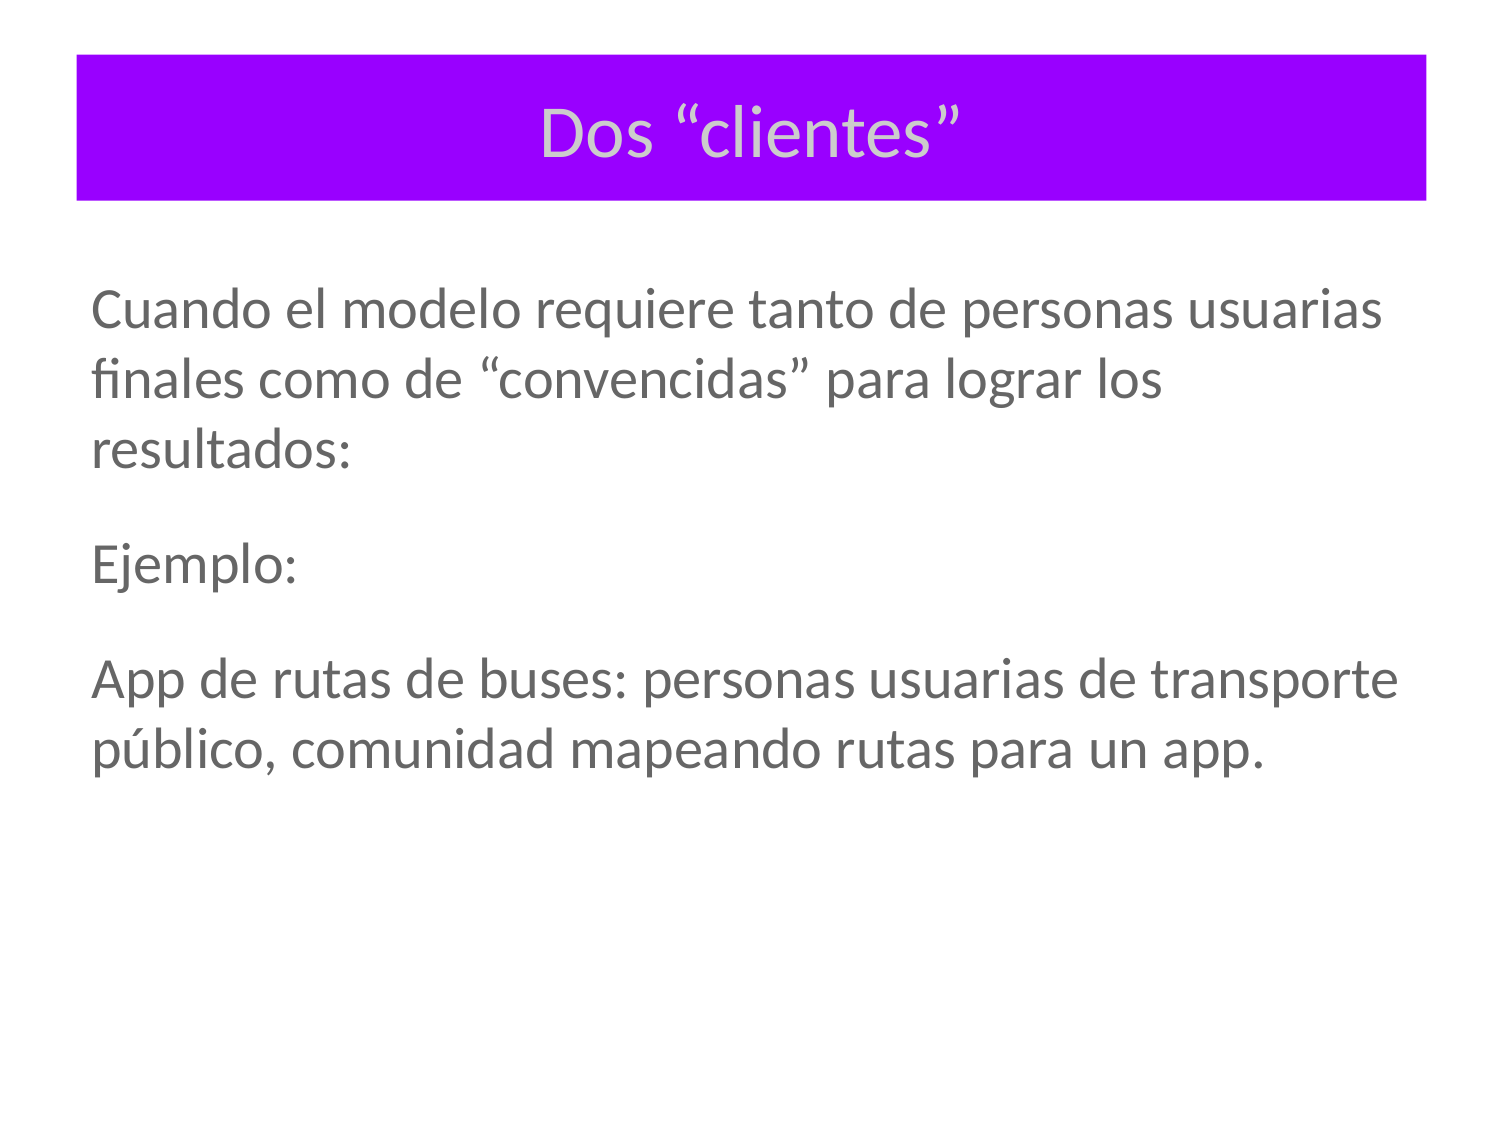

Dos “clientes”
Cuando el modelo requiere tanto de personas usuarias finales como de “convencidas” para lograr los resultados:
Ejemplo:
App de rutas de buses: personas usuarias de transporte público, comunidad mapeando rutas para un app.